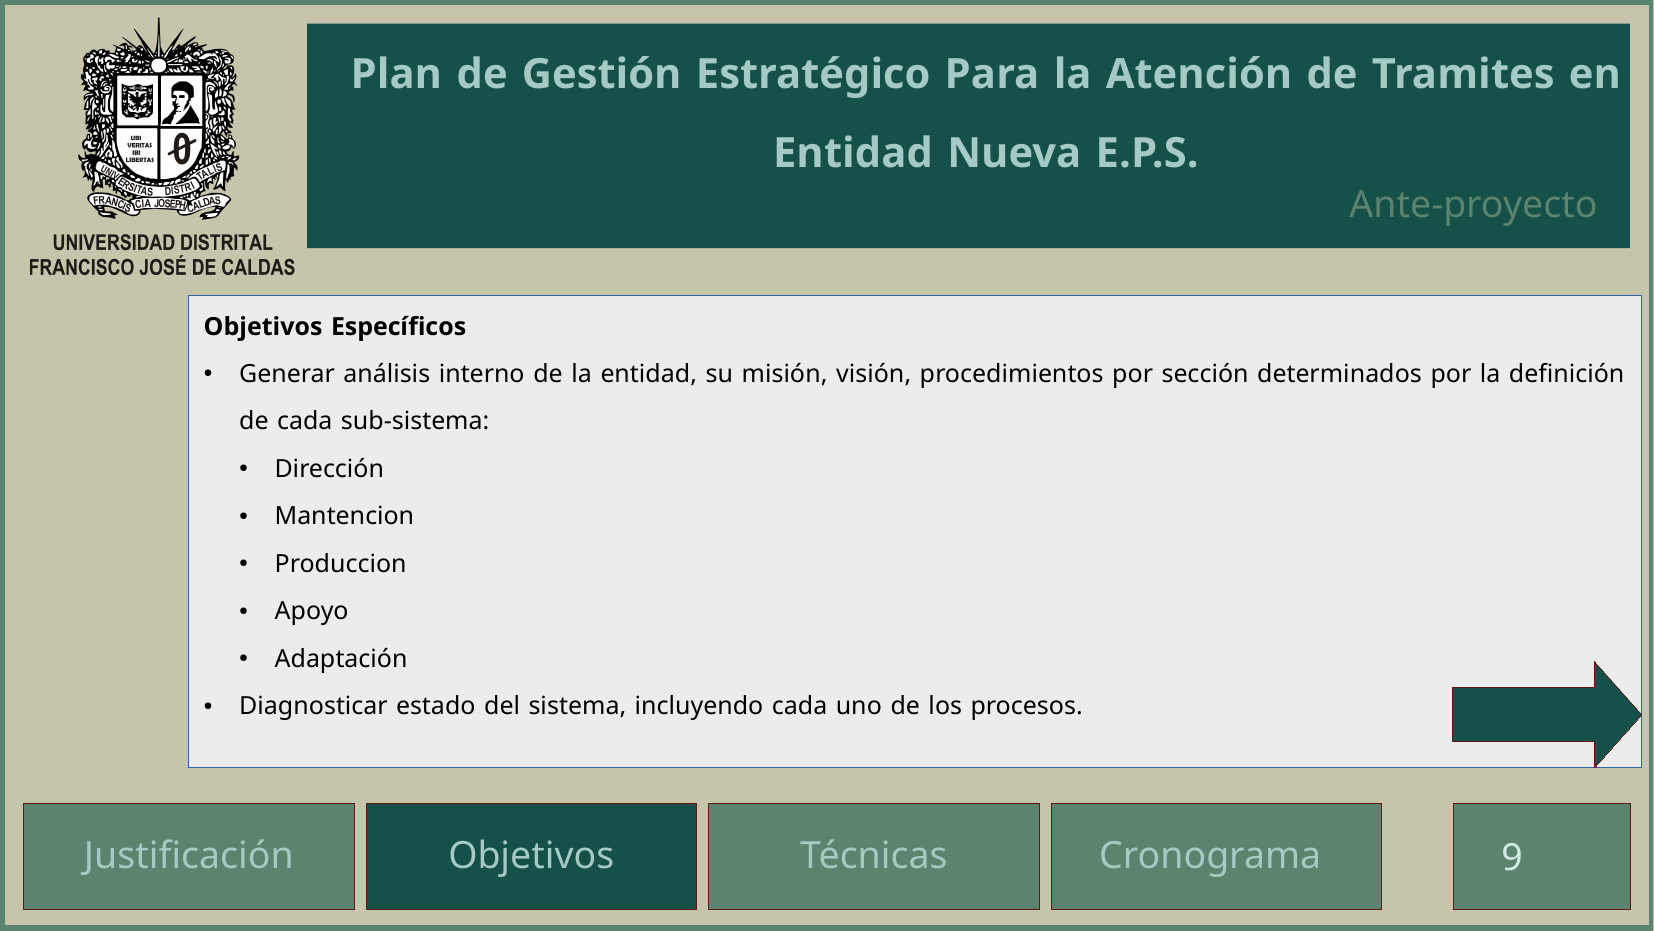

Plan de Gestión Estratégico Para la Atención de Tramites en Entidad Nueva E.P.S.
Ante-proyecto
Objetivos Específicos
Generar análisis interno de la entidad, su misión, visión, procedimientos por sección determinados por la definición de cada sub-sistema:
Dirección
Mantencion
Produccion
Apoyo
Adaptación
Diagnosticar estado del sistema, incluyendo cada uno de los procesos.
Justificación
Objetivos
Técnicas
Cronograma